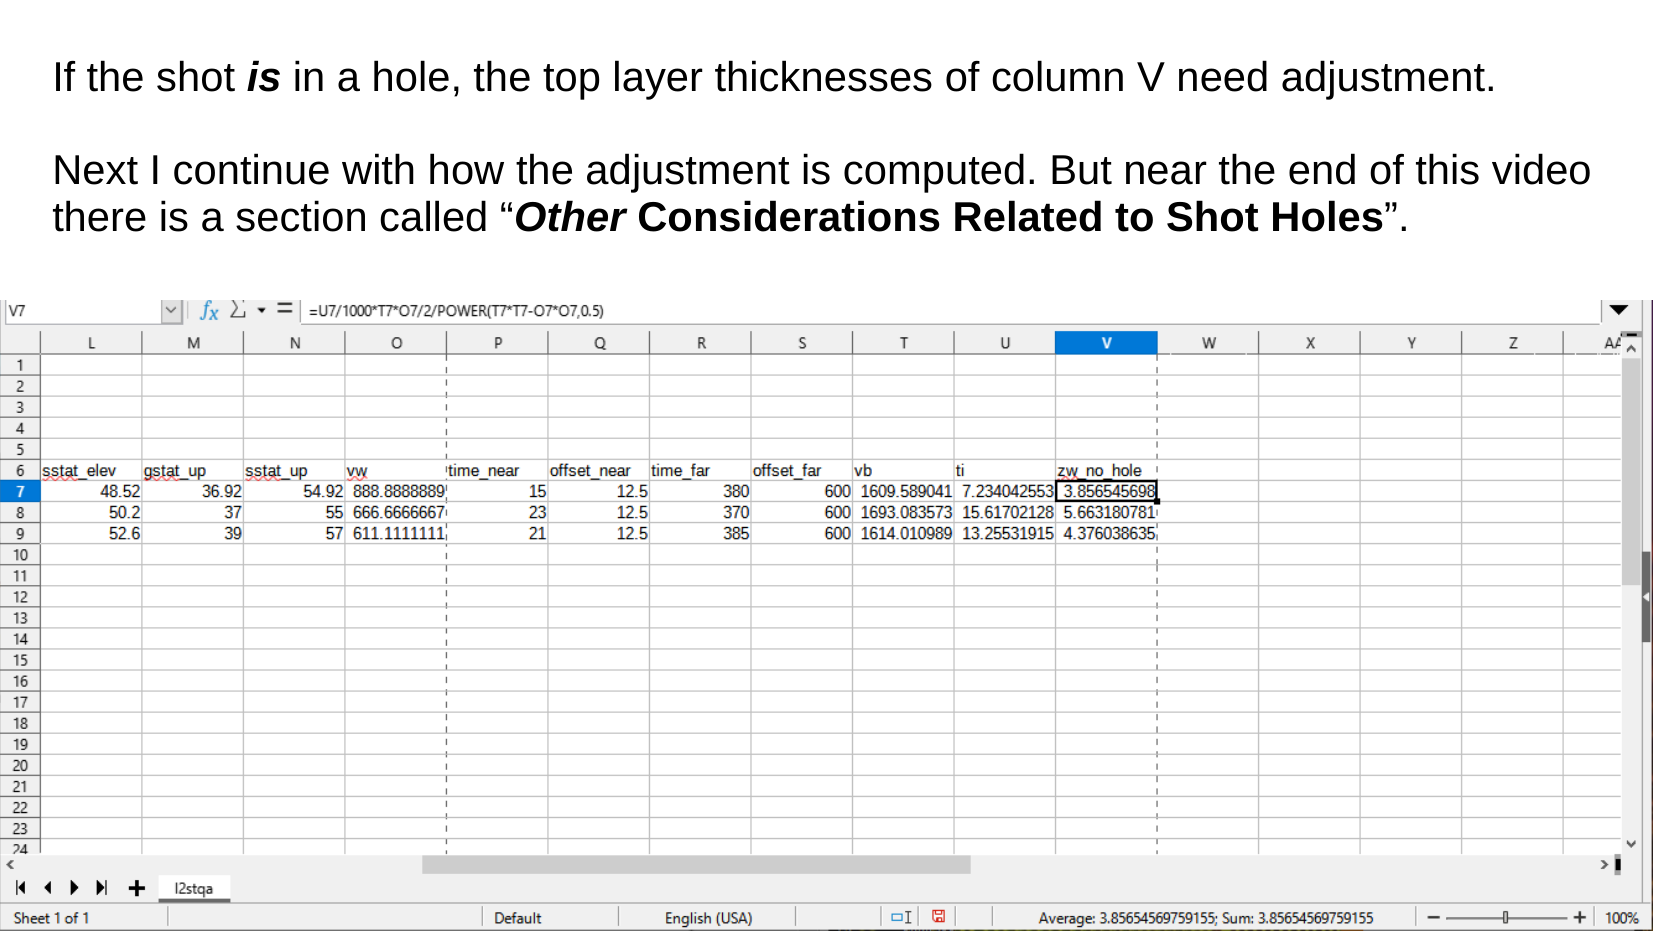

If the shot is in a hole, the top layer thicknesses of column V need adjustment.
Next I continue with how the adjustment is computed. But near the end of this video there is a section called “Other Considerations Related to Shot Holes”.